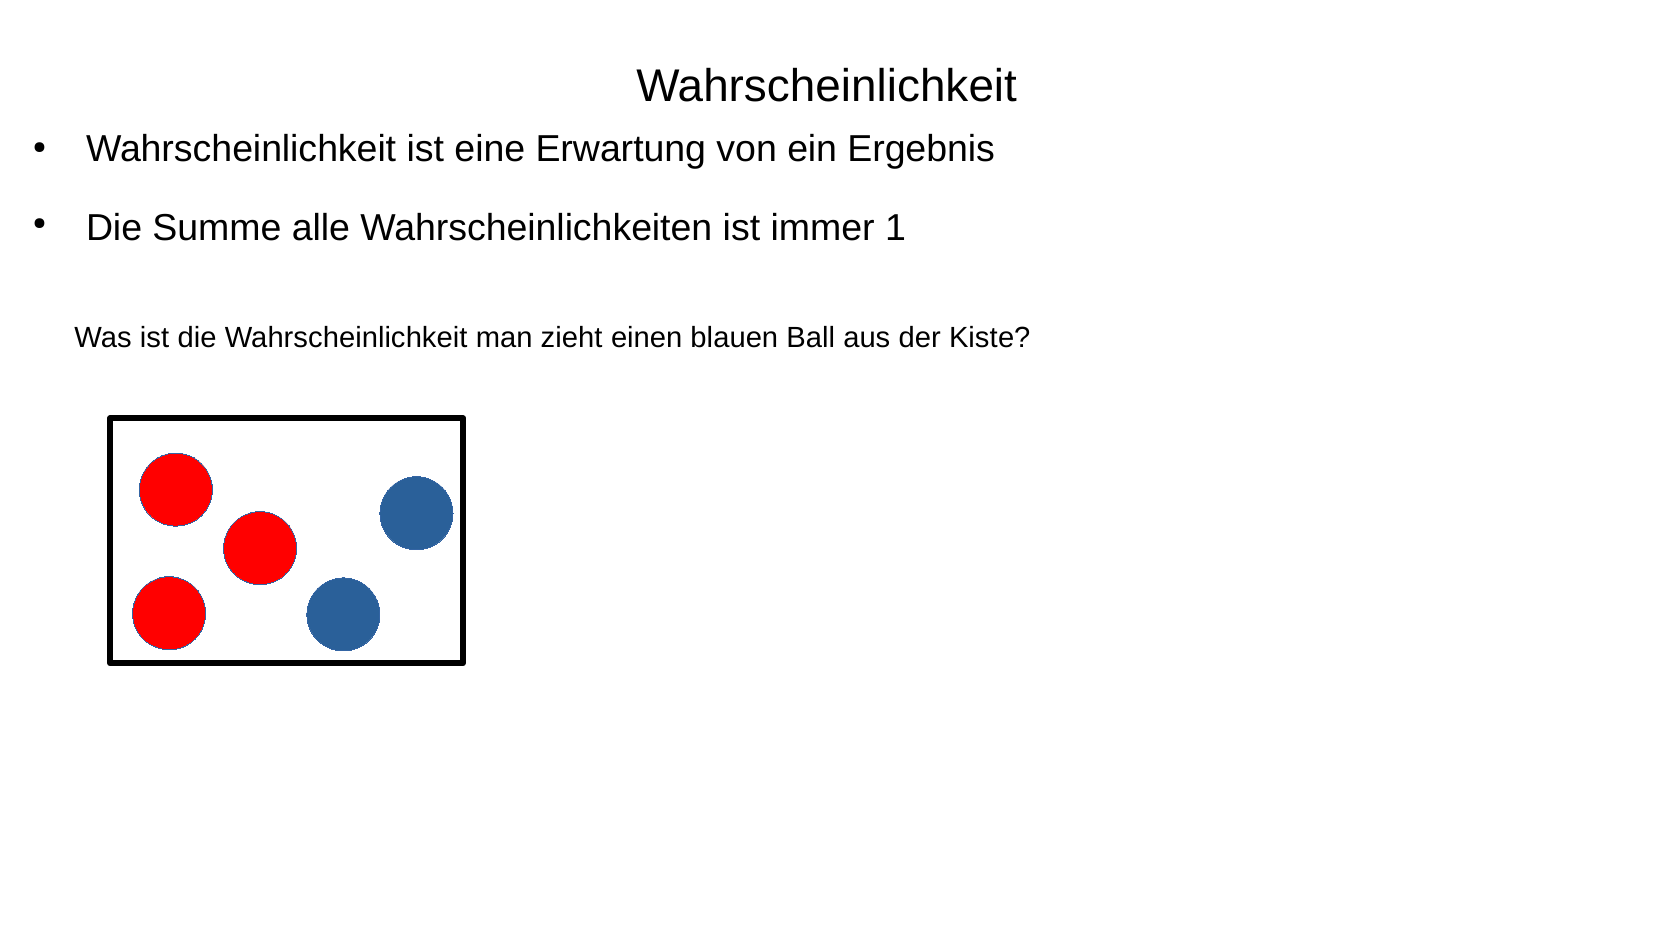

# Wahrscheinlichkeit
Wahrscheinlichkeit ist eine Erwartung von ein Ergebnis
Die Summe alle Wahrscheinlichkeiten ist immer 1
Was ist die Wahrscheinlichkeit man zieht einen blauen Ball aus der Kiste?